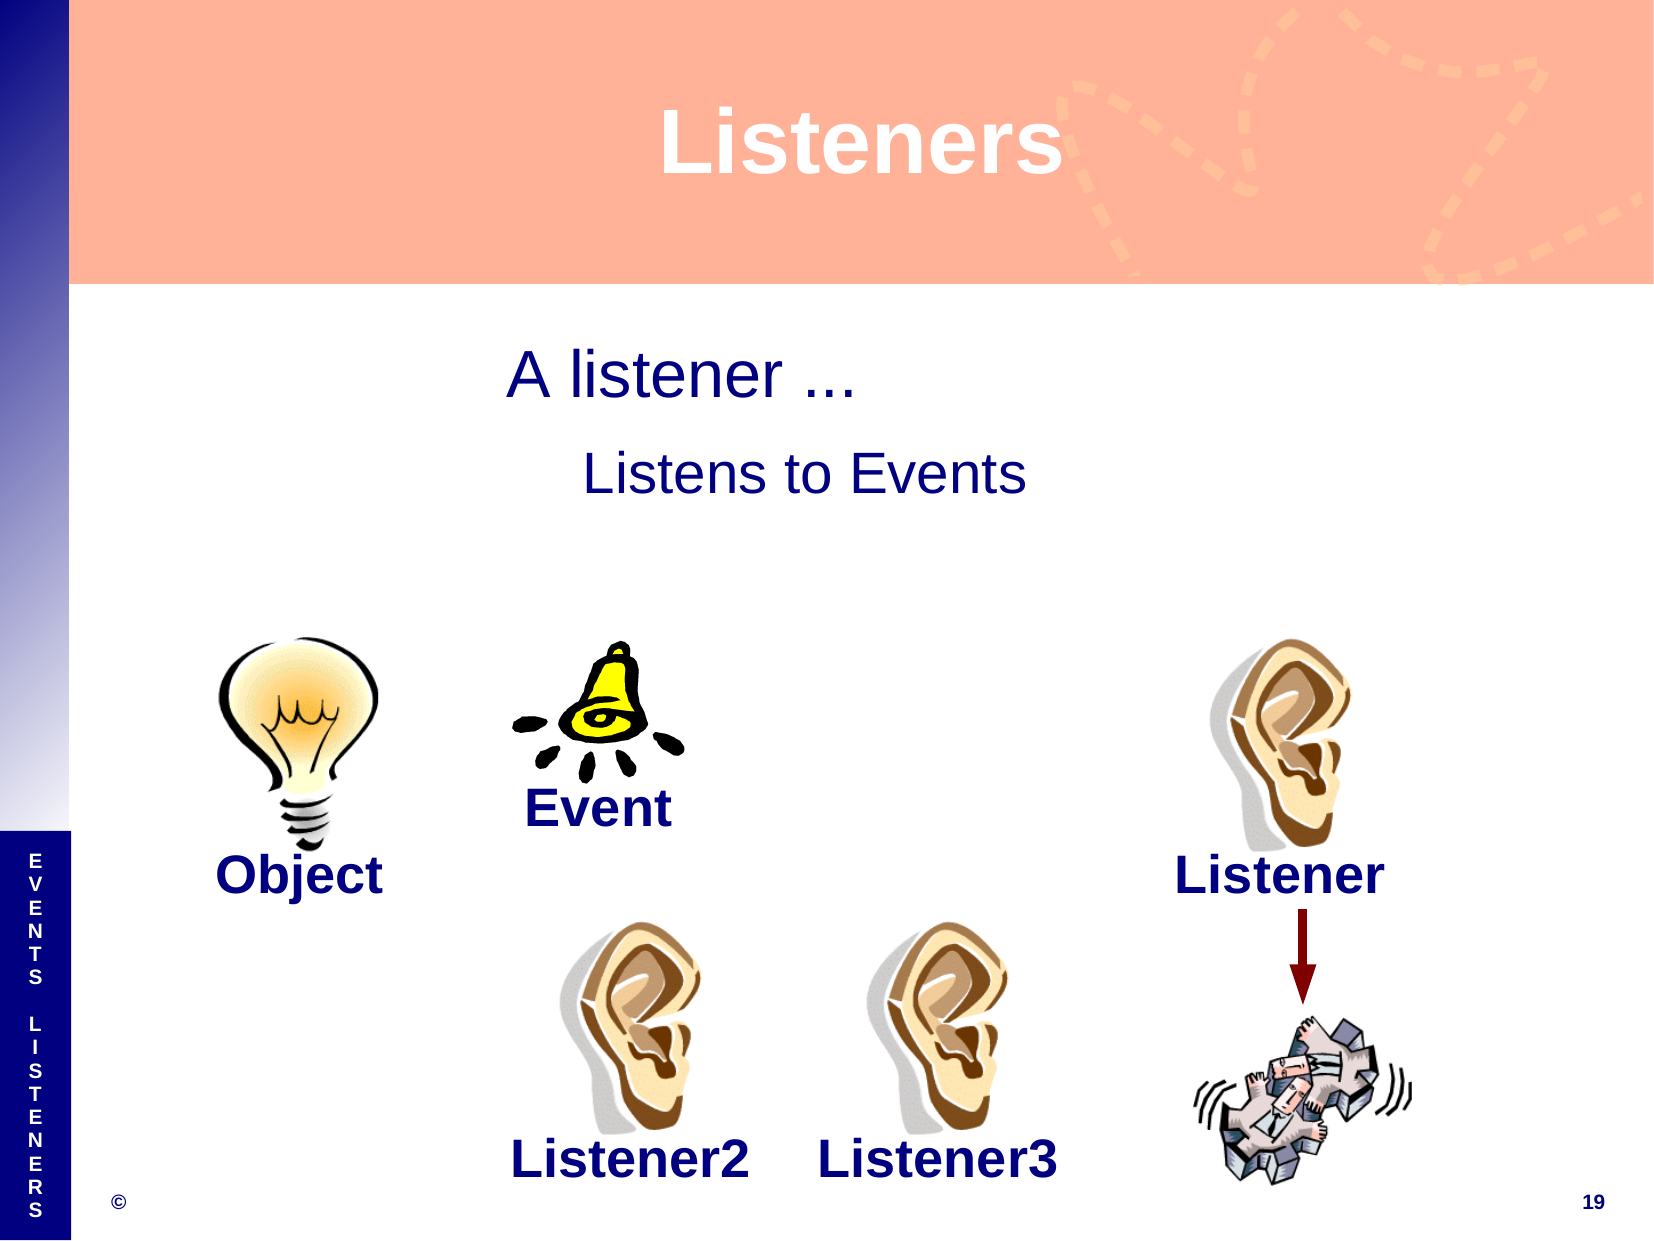

Listeners
# A listener ...
Listens to Events
Event
Object
Listener
E
V
E
N
T
S
L
I
S
T
E
N
E
R
S
Listener2
Listener3